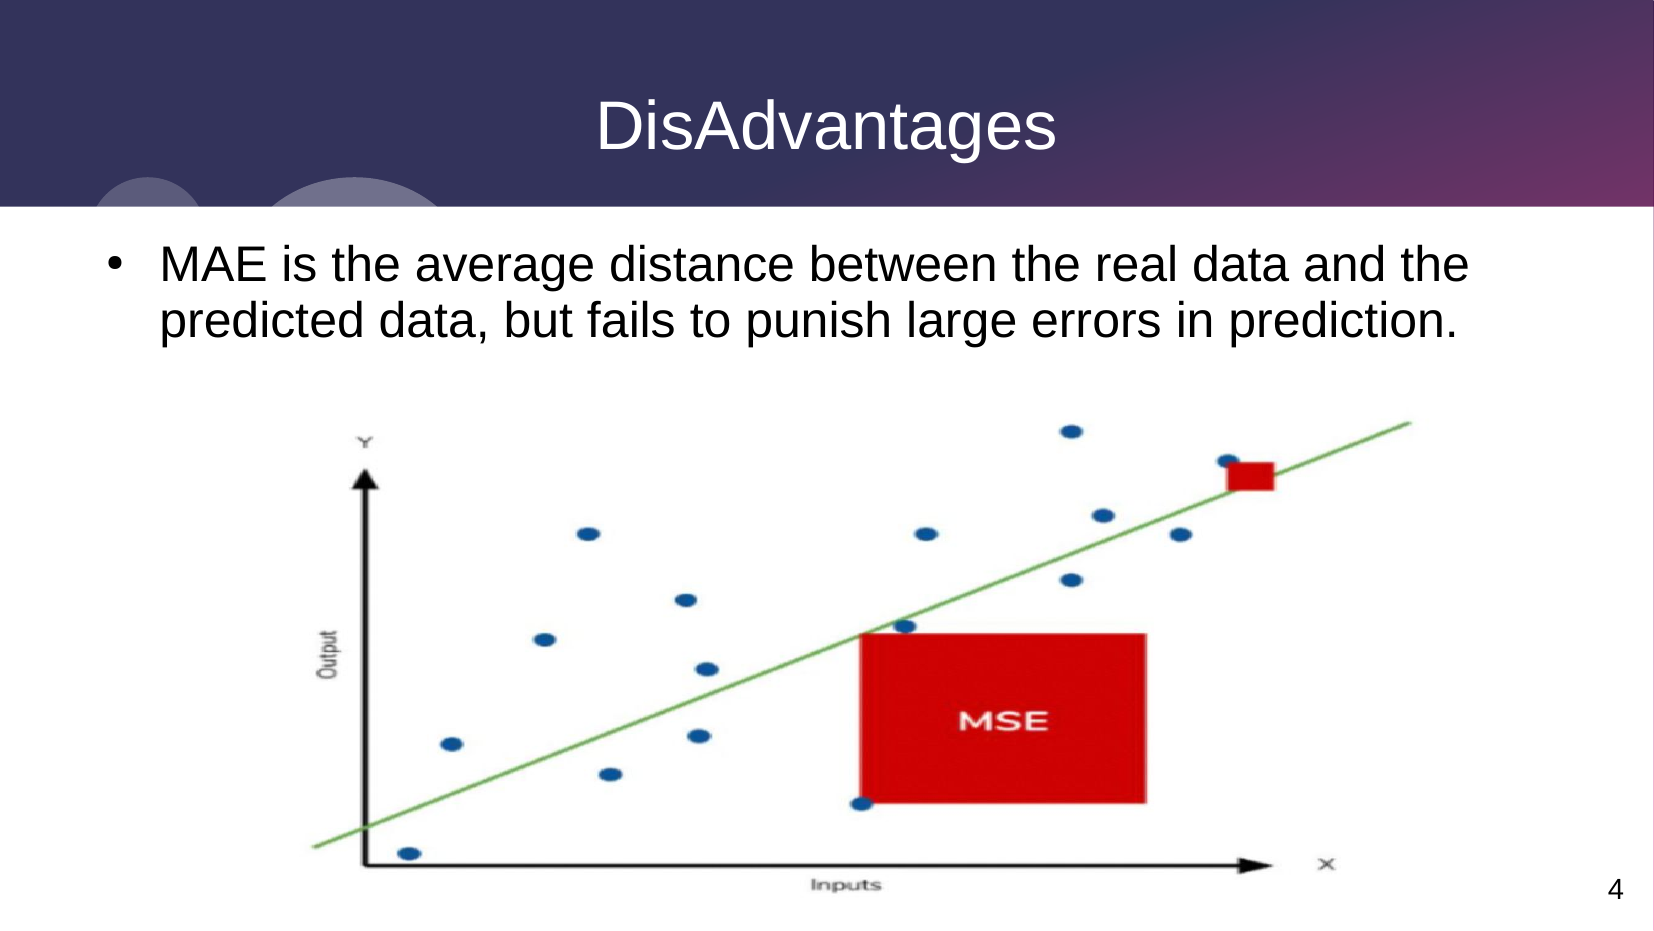

# DisAdvantages
MAE is the average distance between the real data and the predicted data, but fails to punish large errors in prediction.